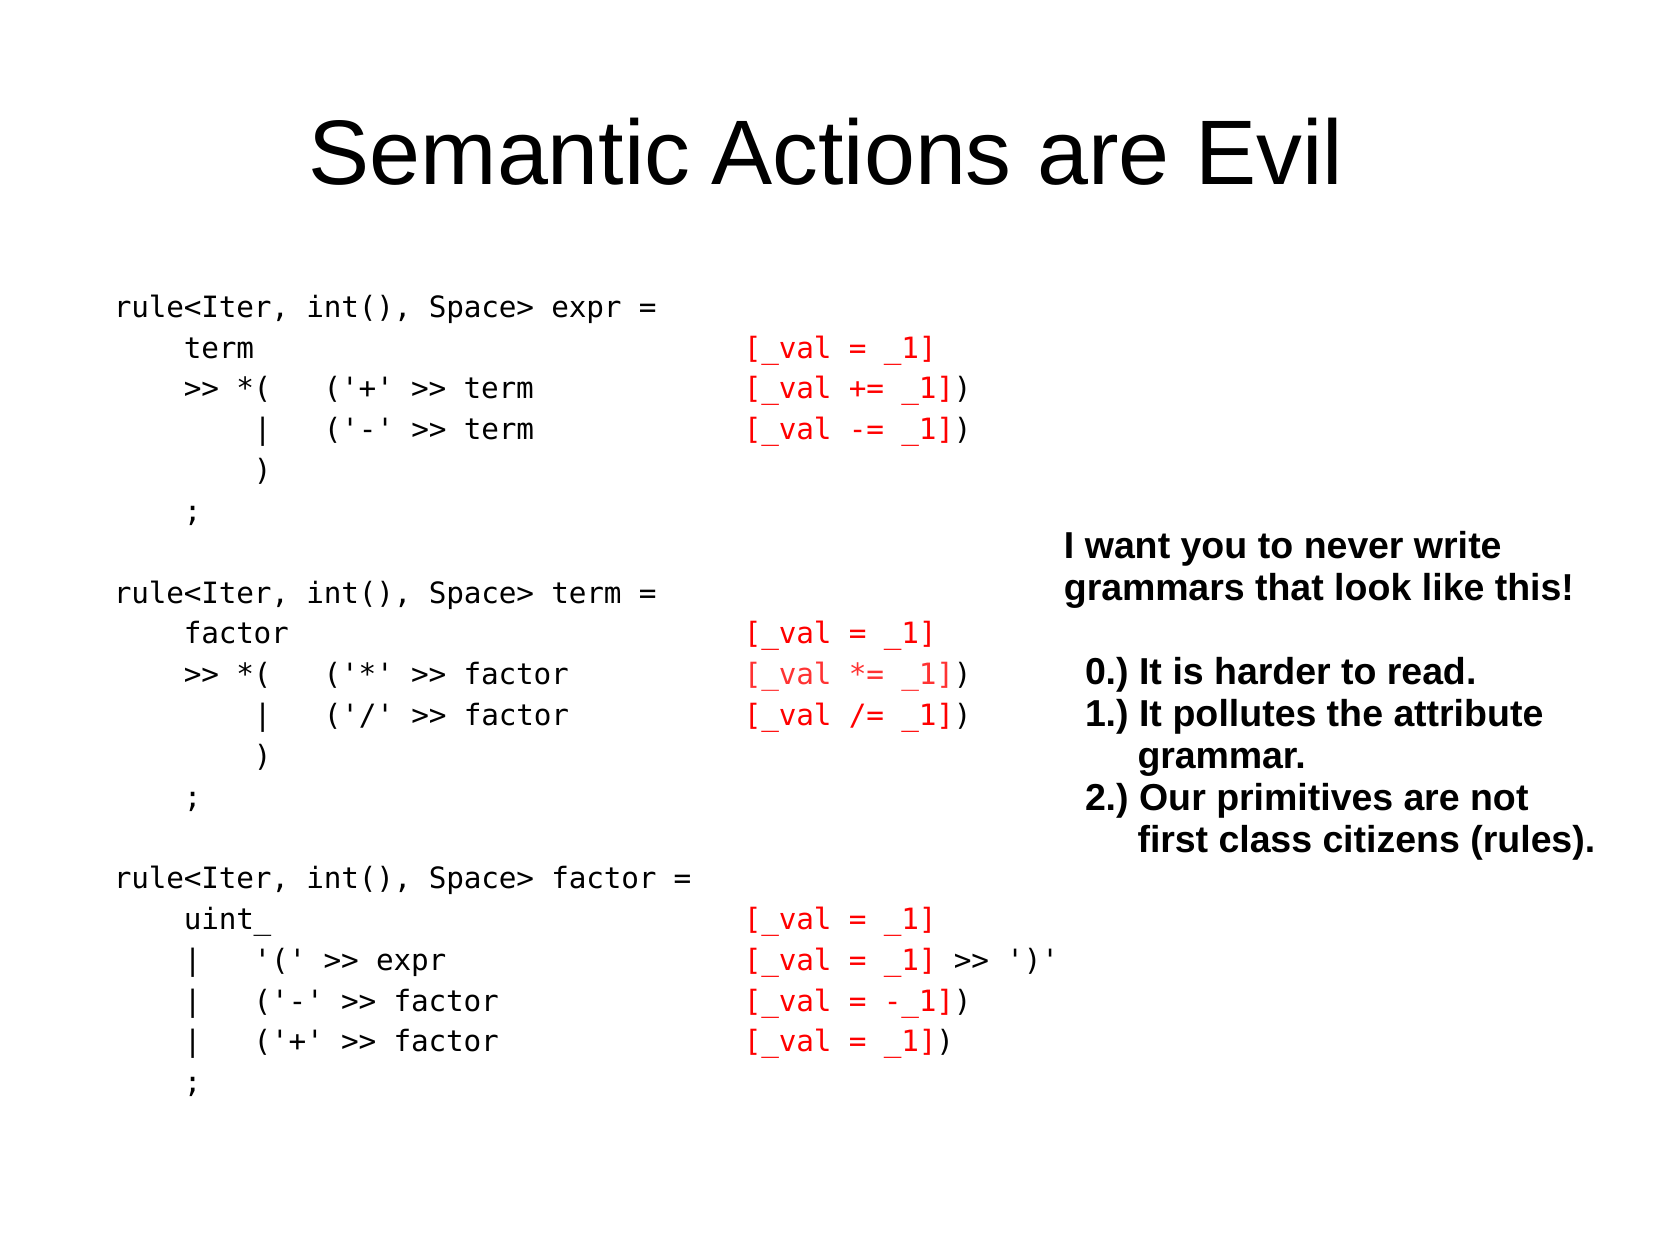

# Semantic Actions are Evil
rule<Iter, int(), Space> expr =
 term [_val = _1]
 >> *( ('+' >> term [_val += _1])
 | ('-' >> term [_val -= _1])
 )
 ;
rule<Iter, int(), Space> term =
 factor [_val = _1]
 >> *( ('*' >> factor [_val *= _1])
 | ('/' >> factor [_val /= _1])
 )
 ;
rule<Iter, int(), Space> factor =
 uint_ [_val = _1]
 | '(' >> expr [_val = _1] >> ')'
 | ('-' >> factor [_val = -_1])
 | ('+' >> factor [_val = _1])
 ;
I want you to never write grammars that look like this!
 0.) It is harder to read.
 1.) It pollutes the attribute
 grammar.
 2.) Our primitives are not
 first class citizens (rules).